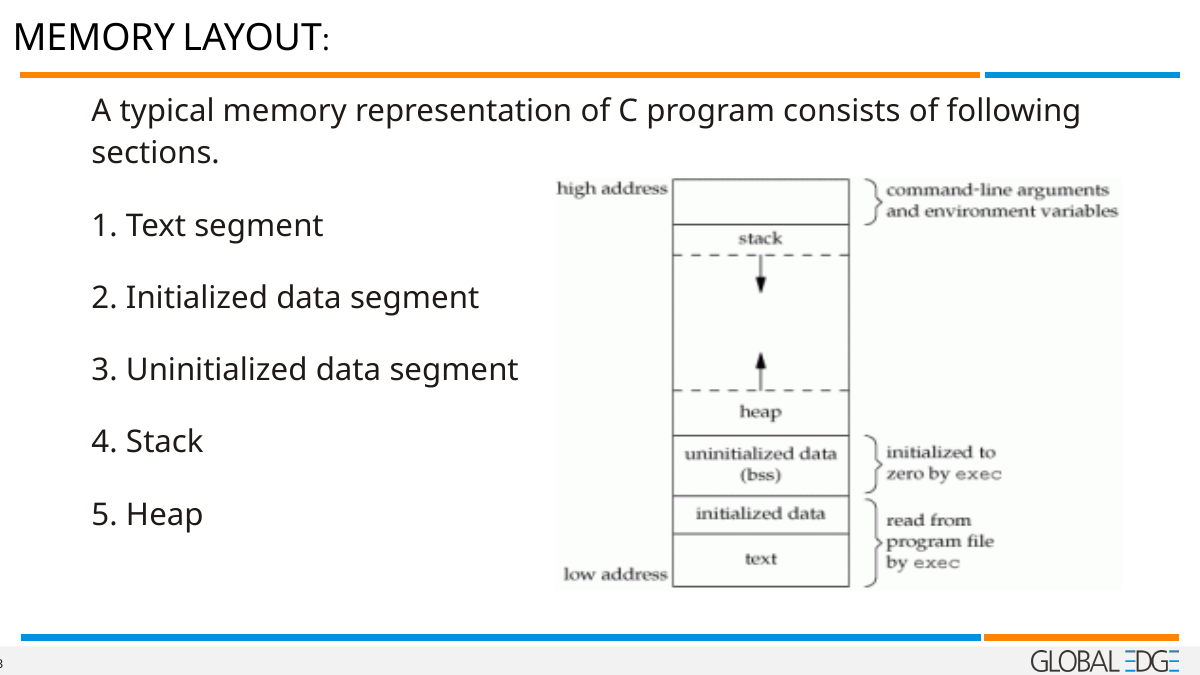

# MEMORY LAYOUT:
A typical memory representation of C program consists of following sections.
1. Text segment
2. Initialized data segment
3. Uninitialized data segment
4. Stack
5. Heap